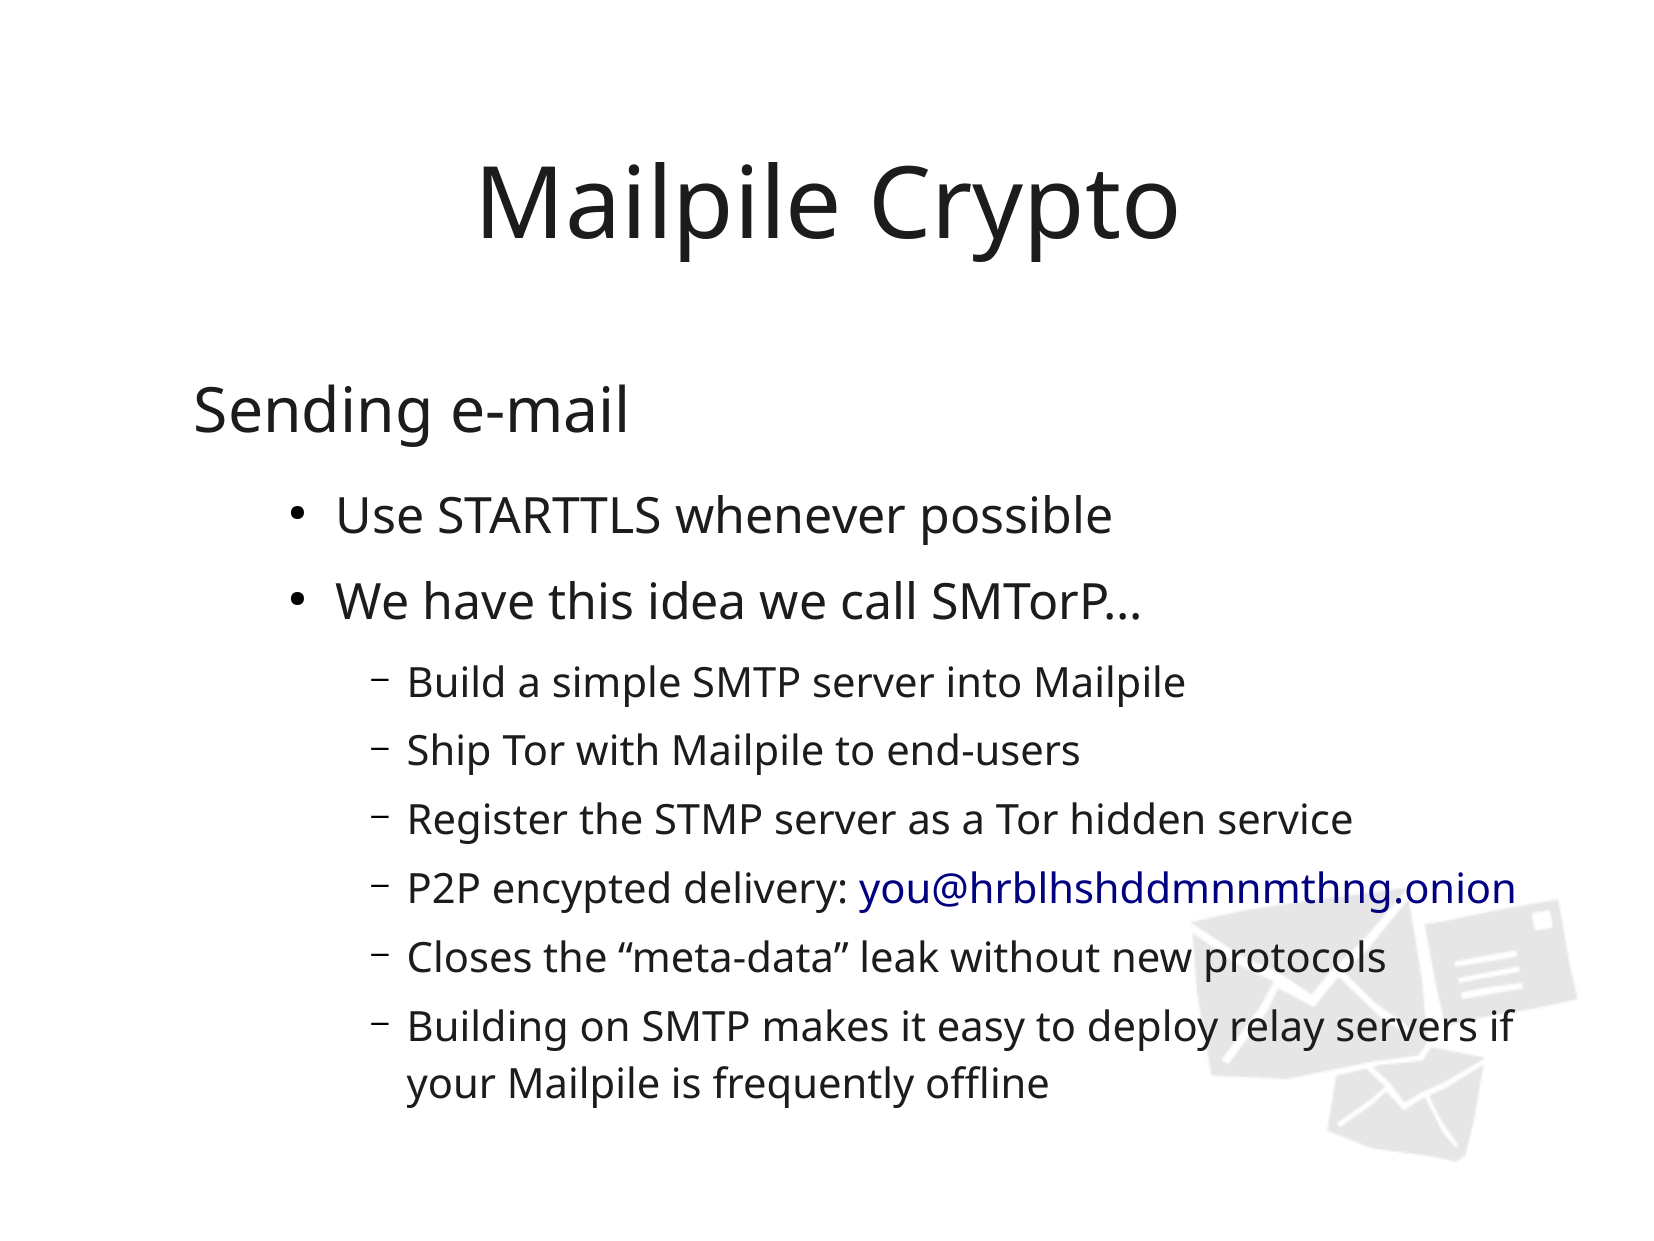

# Mailpile Crypto
Sending e-mail
Use STARTTLS whenever possible
We have this idea we call SMTorP...
Build a simple SMTP server into Mailpile
Ship Tor with Mailpile to end-users
Register the STMP server as a Tor hidden service
P2P encypted delivery: you@hrblhshddmnnmthng.onion
Closes the “meta-data” leak without new protocols
Building on SMTP makes it easy to deploy relay servers if your Mailpile is frequently offline